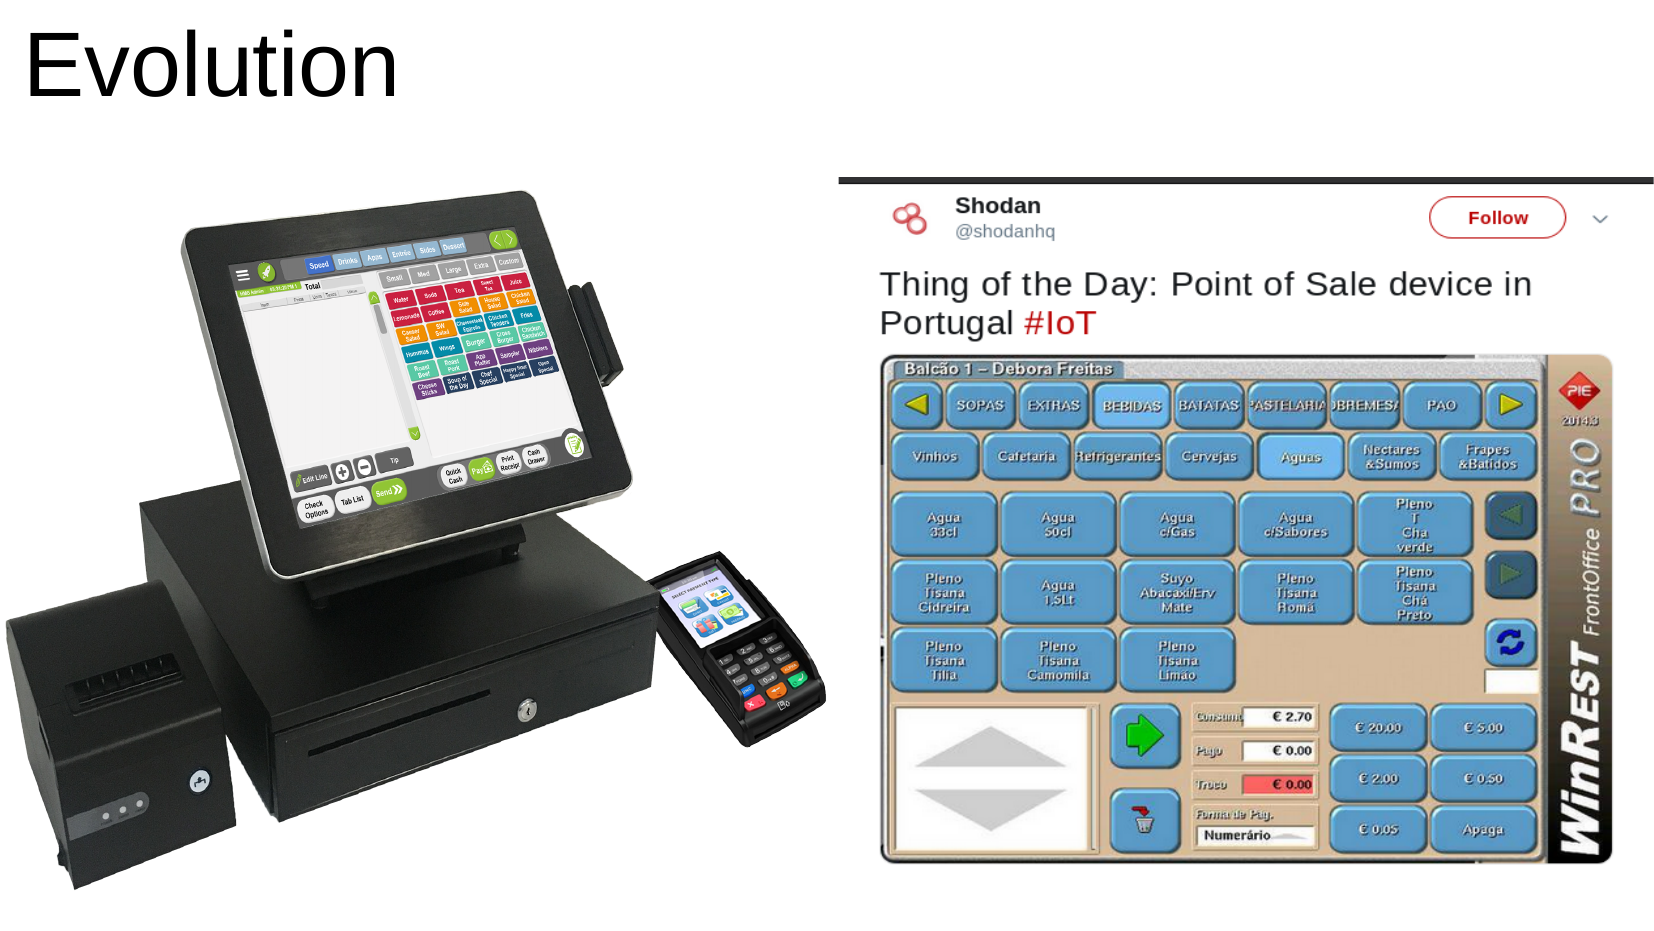

# Evolution
Where are these data coming from?
Mainly retrieved from Point-of-Sale (POS) devices
In-store systems used to pay merchants for good or services
related to stolen credit card customer data
Mostly occurred at retailers and restaurants, Paris Hotels